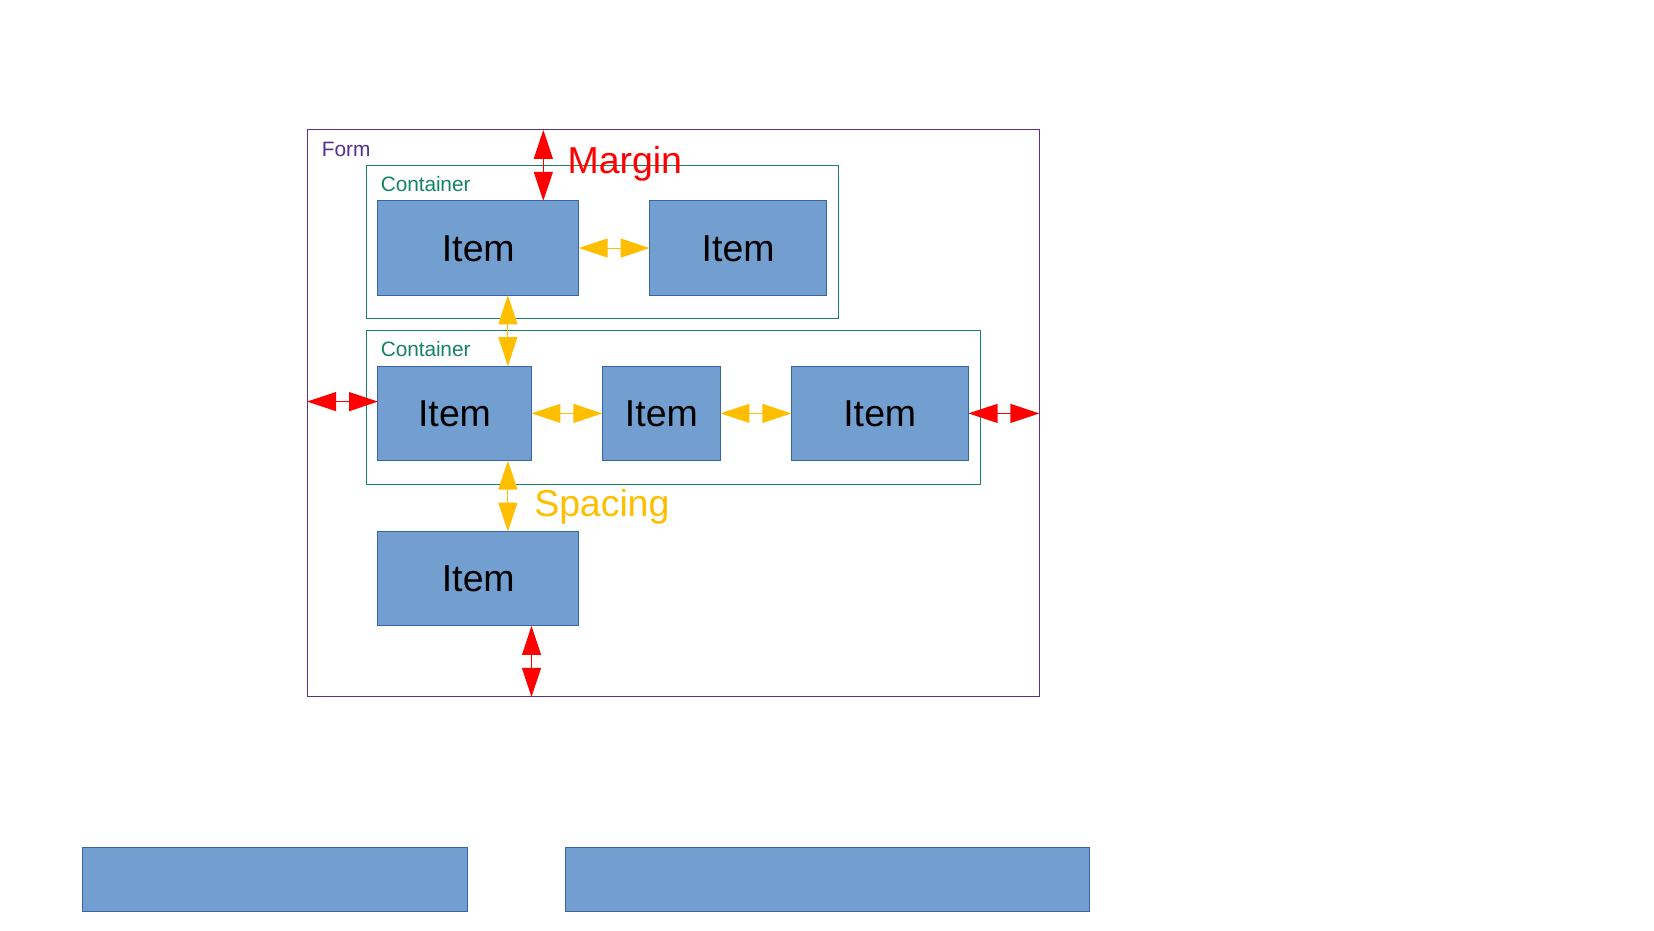

Form
Margin
Container
Item
Item
Container
Item
Item
Item
Spacing
Item